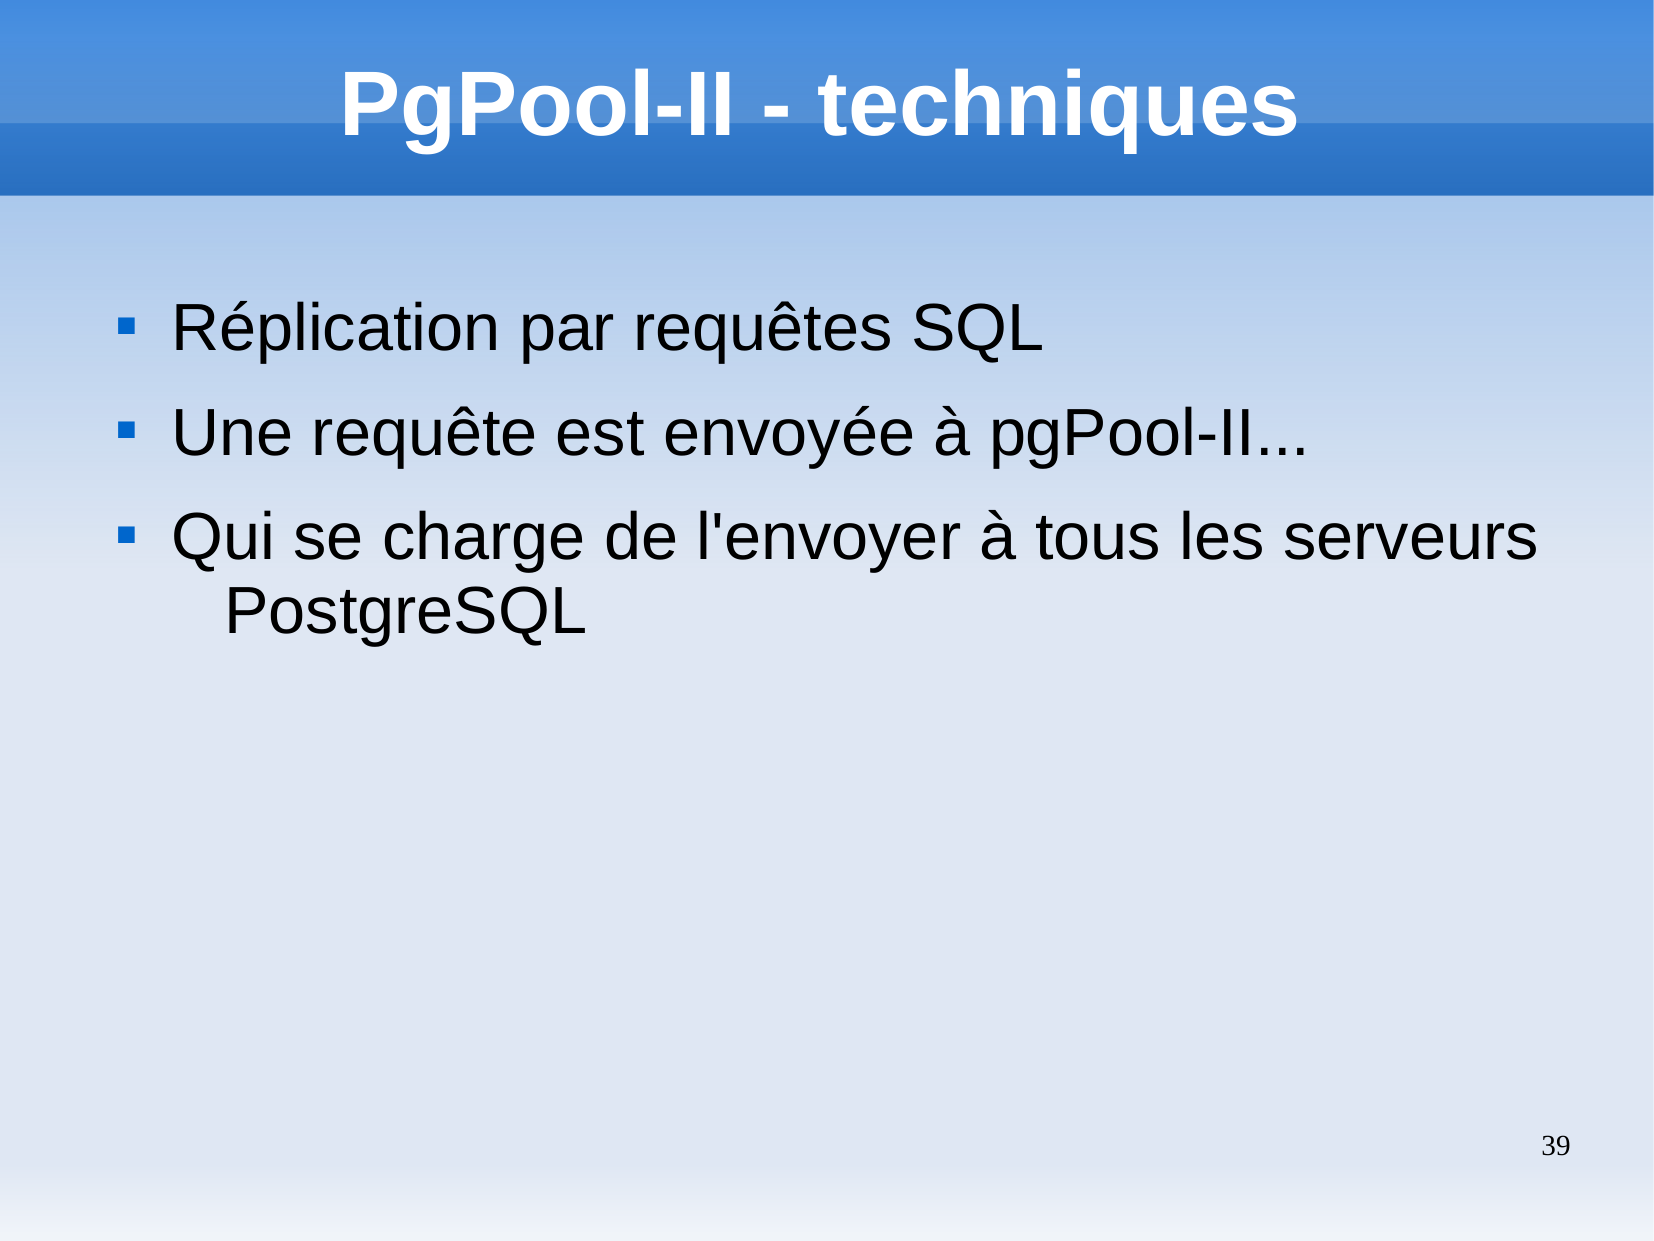

# PgPool-II - techniques
Réplication par requêtes SQL
Une requête est envoyée à pgPool-II...
Qui se charge de l'envoyer à tous les serveurs PostgreSQL
39